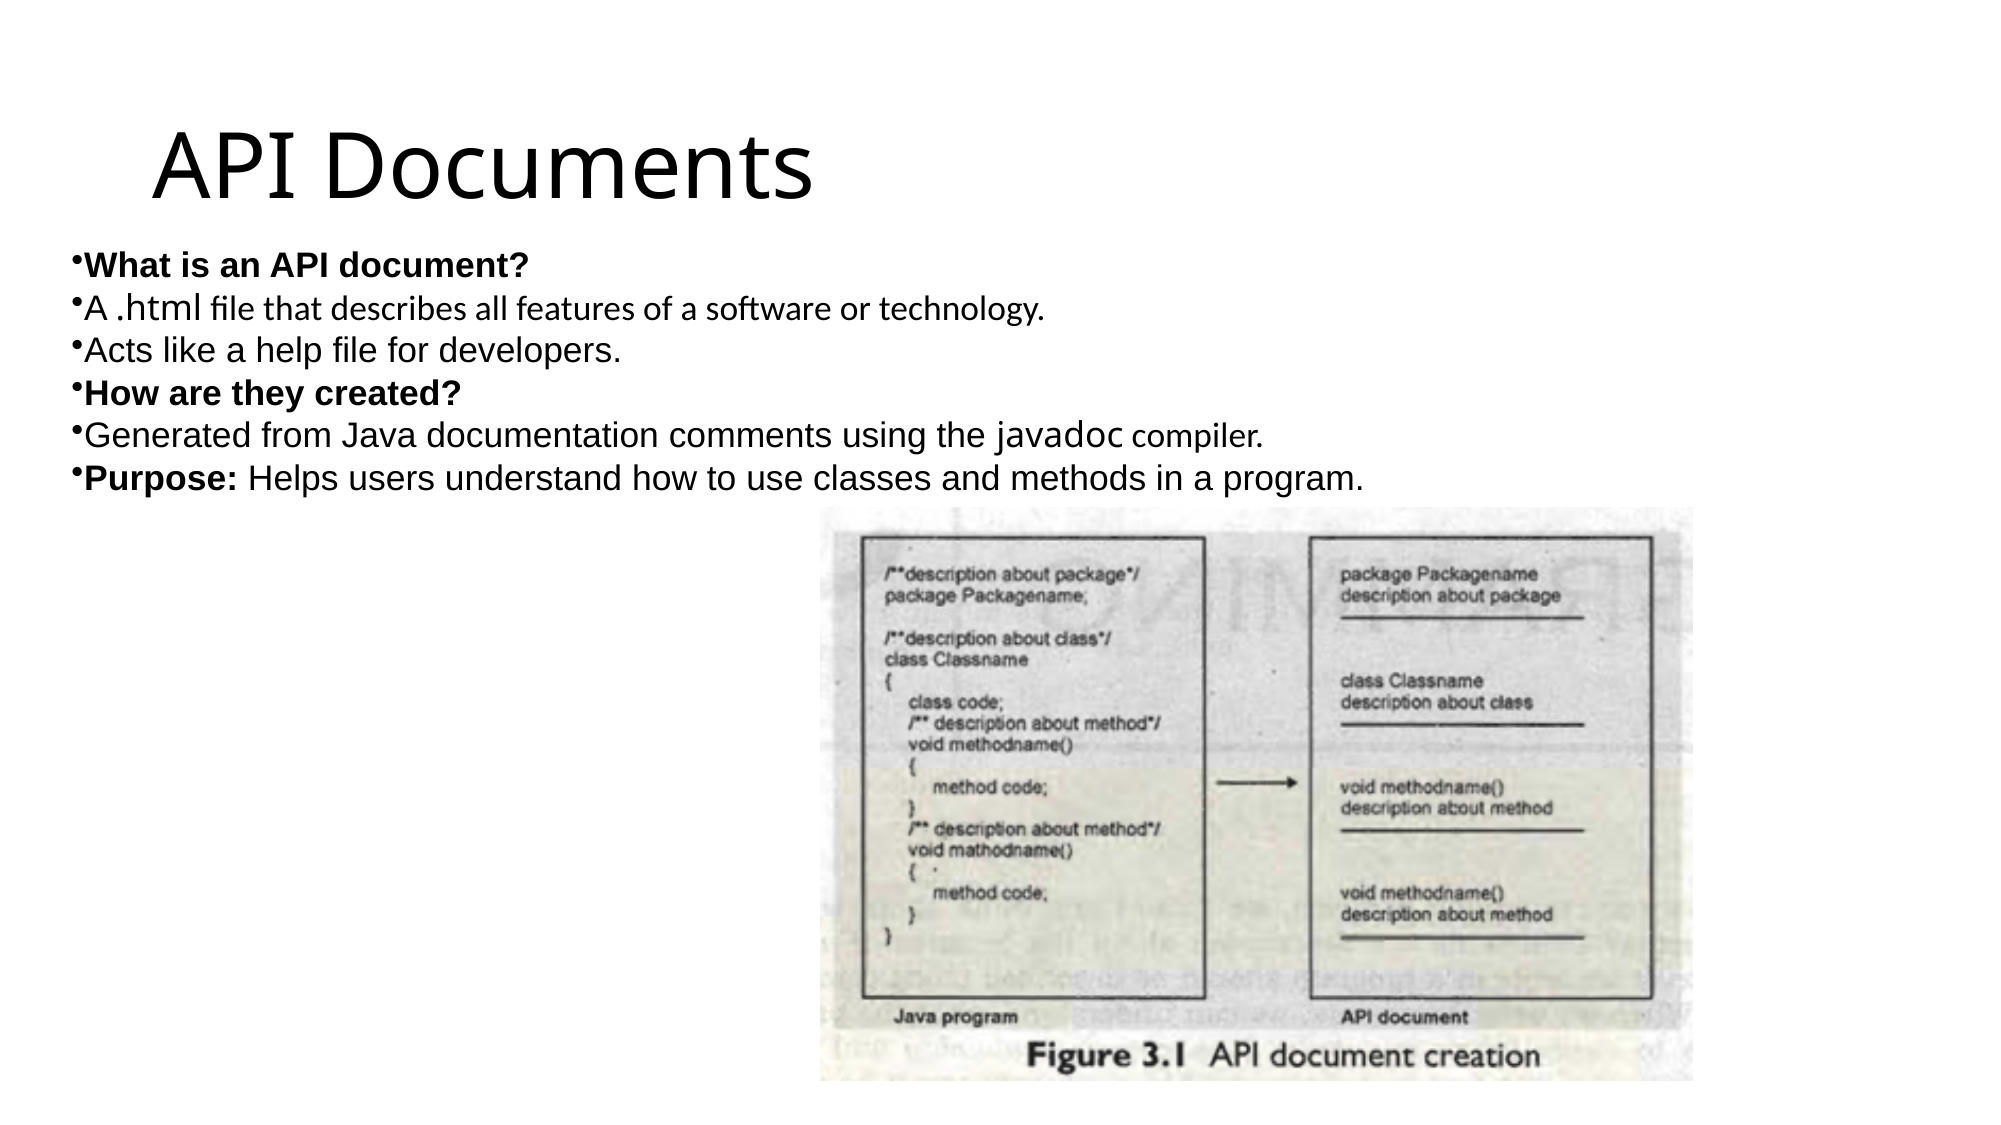

# API Documents
What is an API document?
A .html file that describes all features of a software or technology.
Acts like a help file for developers.
How are they created?
Generated from Java documentation comments using the javadoc compiler.
Purpose: Helps users understand how to use classes and methods in a program.